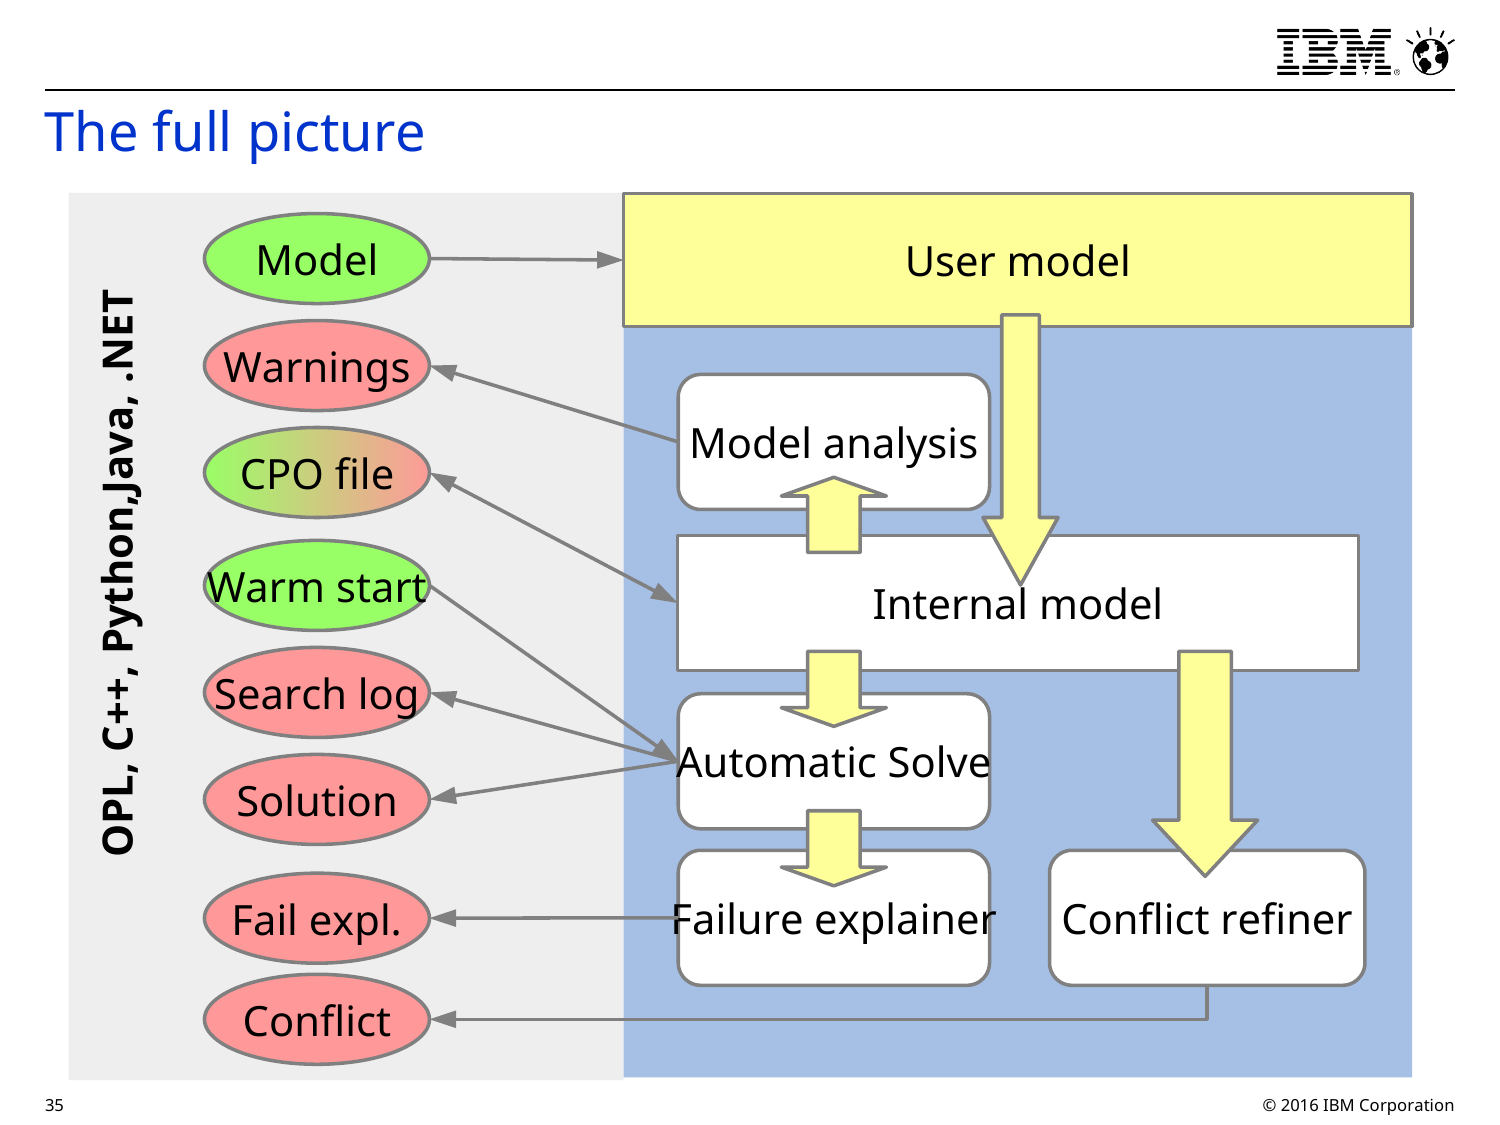

# The full picture
User model
Model
Warnings
Model analysis
CPO file
Internal model
Warm start
OPL, C++, Python,Java, .NET
Search log
Automatic Solve
Solution
Failure explainer
Conflict refiner
Fail expl.
Conflict
35